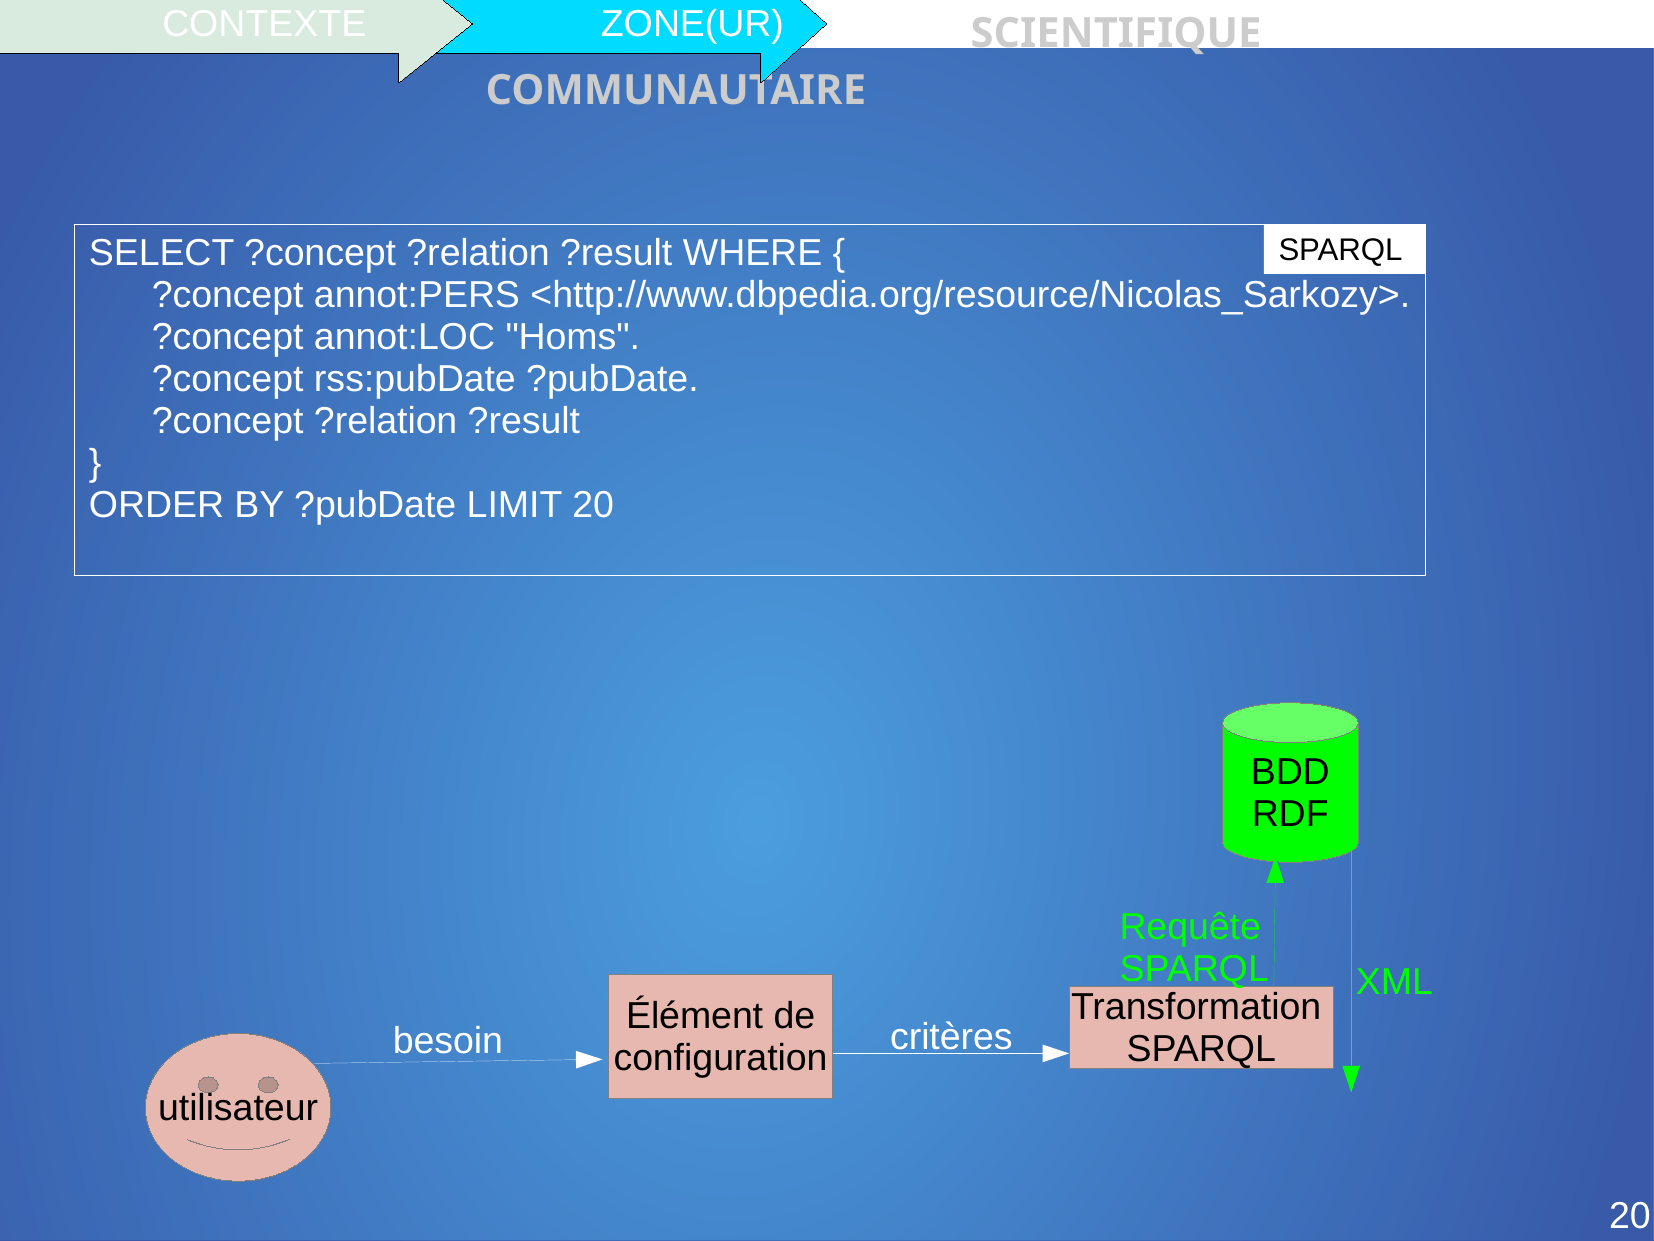

CONTEXTE
 ZONE(UR)
SELECT ?concept ?relation ?result WHERE {
 ?concept annot:PERS <http://www.dbpedia.org/resource/Nicolas_Sarkozy>.
 ?concept annot:LOC "Homs".
 ?concept rss:pubDate ?pubDate.
 ?concept ?relation ?result
}
ORDER BY ?pubDate LIMIT 20
SPARQL
BDD
RDF
Requête
SPARQL
XML
Élément de
configuration
Transformation
SPARQL
critères
besoin
utilisateur